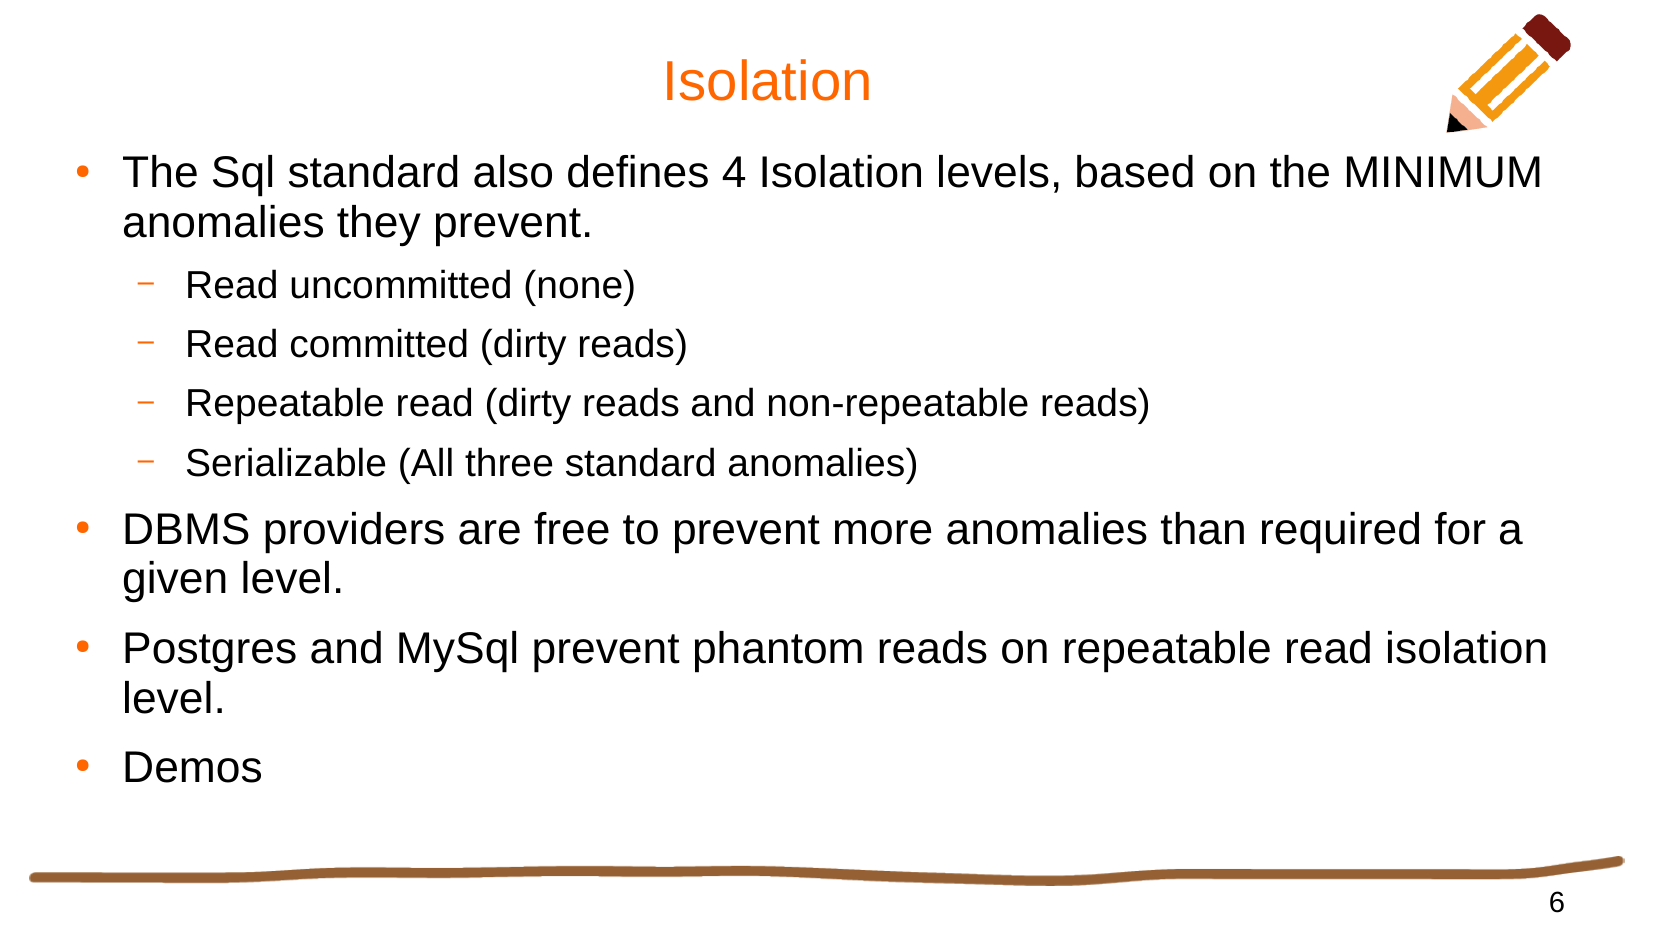

# Isolation
The Sql standard also defines 4 Isolation levels, based on the MINIMUM anomalies they prevent.
Read uncommitted (none)
Read committed (dirty reads)
Repeatable read (dirty reads and non-repeatable reads)
Serializable (All three standard anomalies)
DBMS providers are free to prevent more anomalies than required for a given level.
Postgres and MySql prevent phantom reads on repeatable read isolation level.
Demos
6